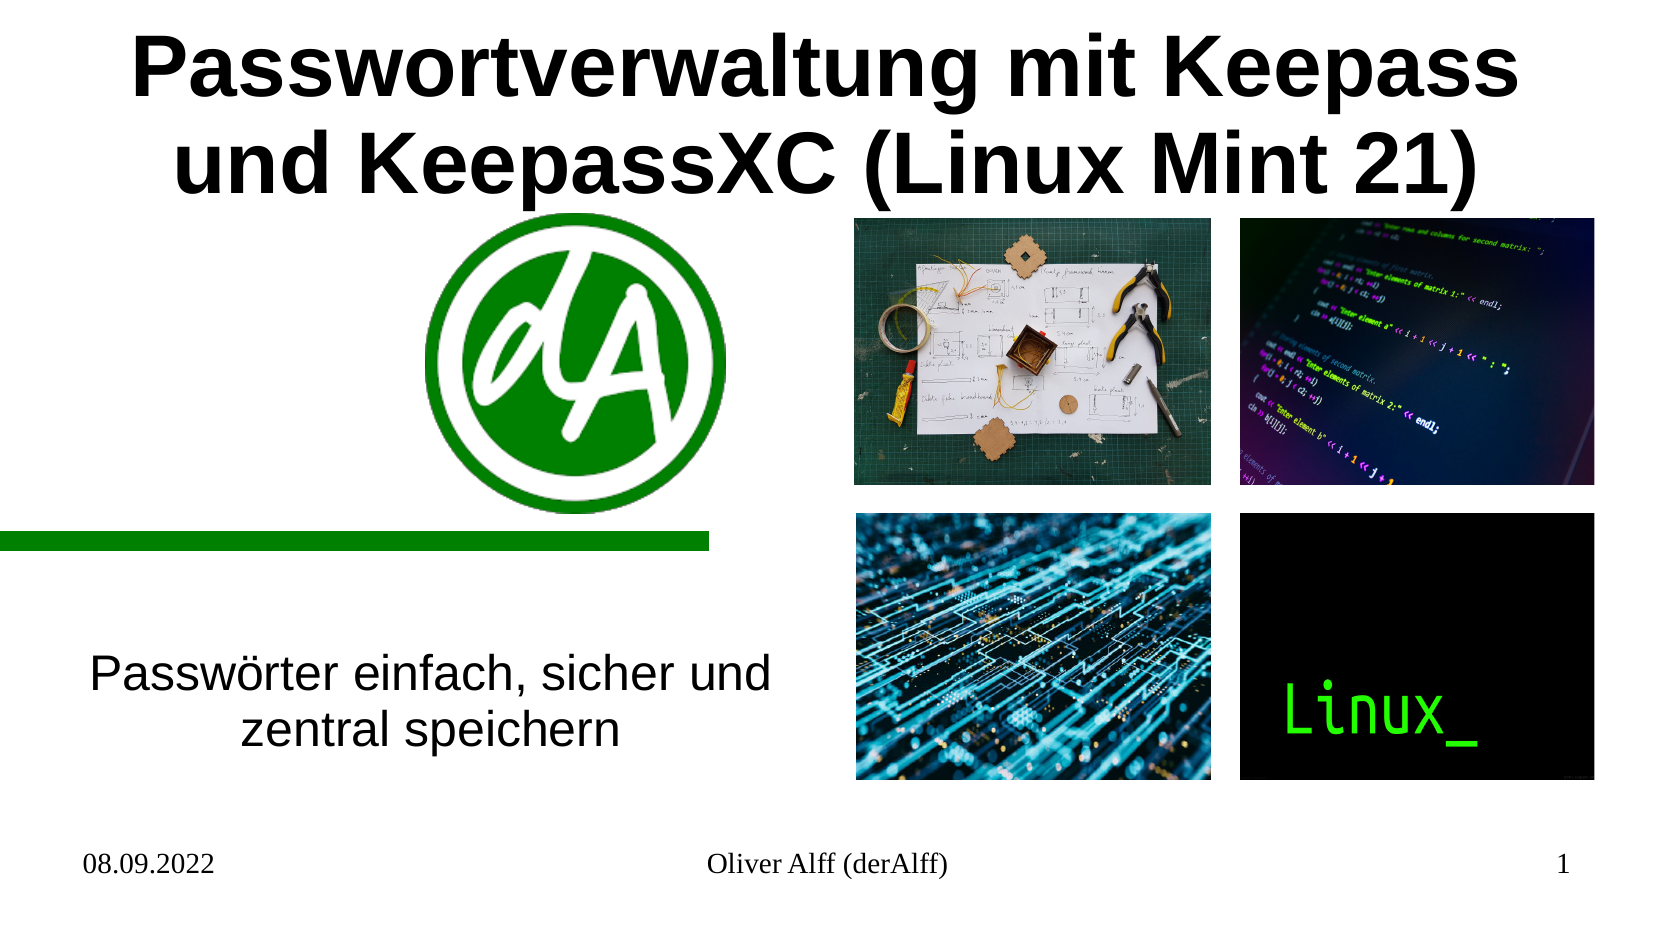

# Passwortverwaltung mit Keepass und KeepassXC (Linux Mint 21)
Passwörter einfach, sicher und zentral speichern
08.09.2022
Oliver Alff (derAlff)
1